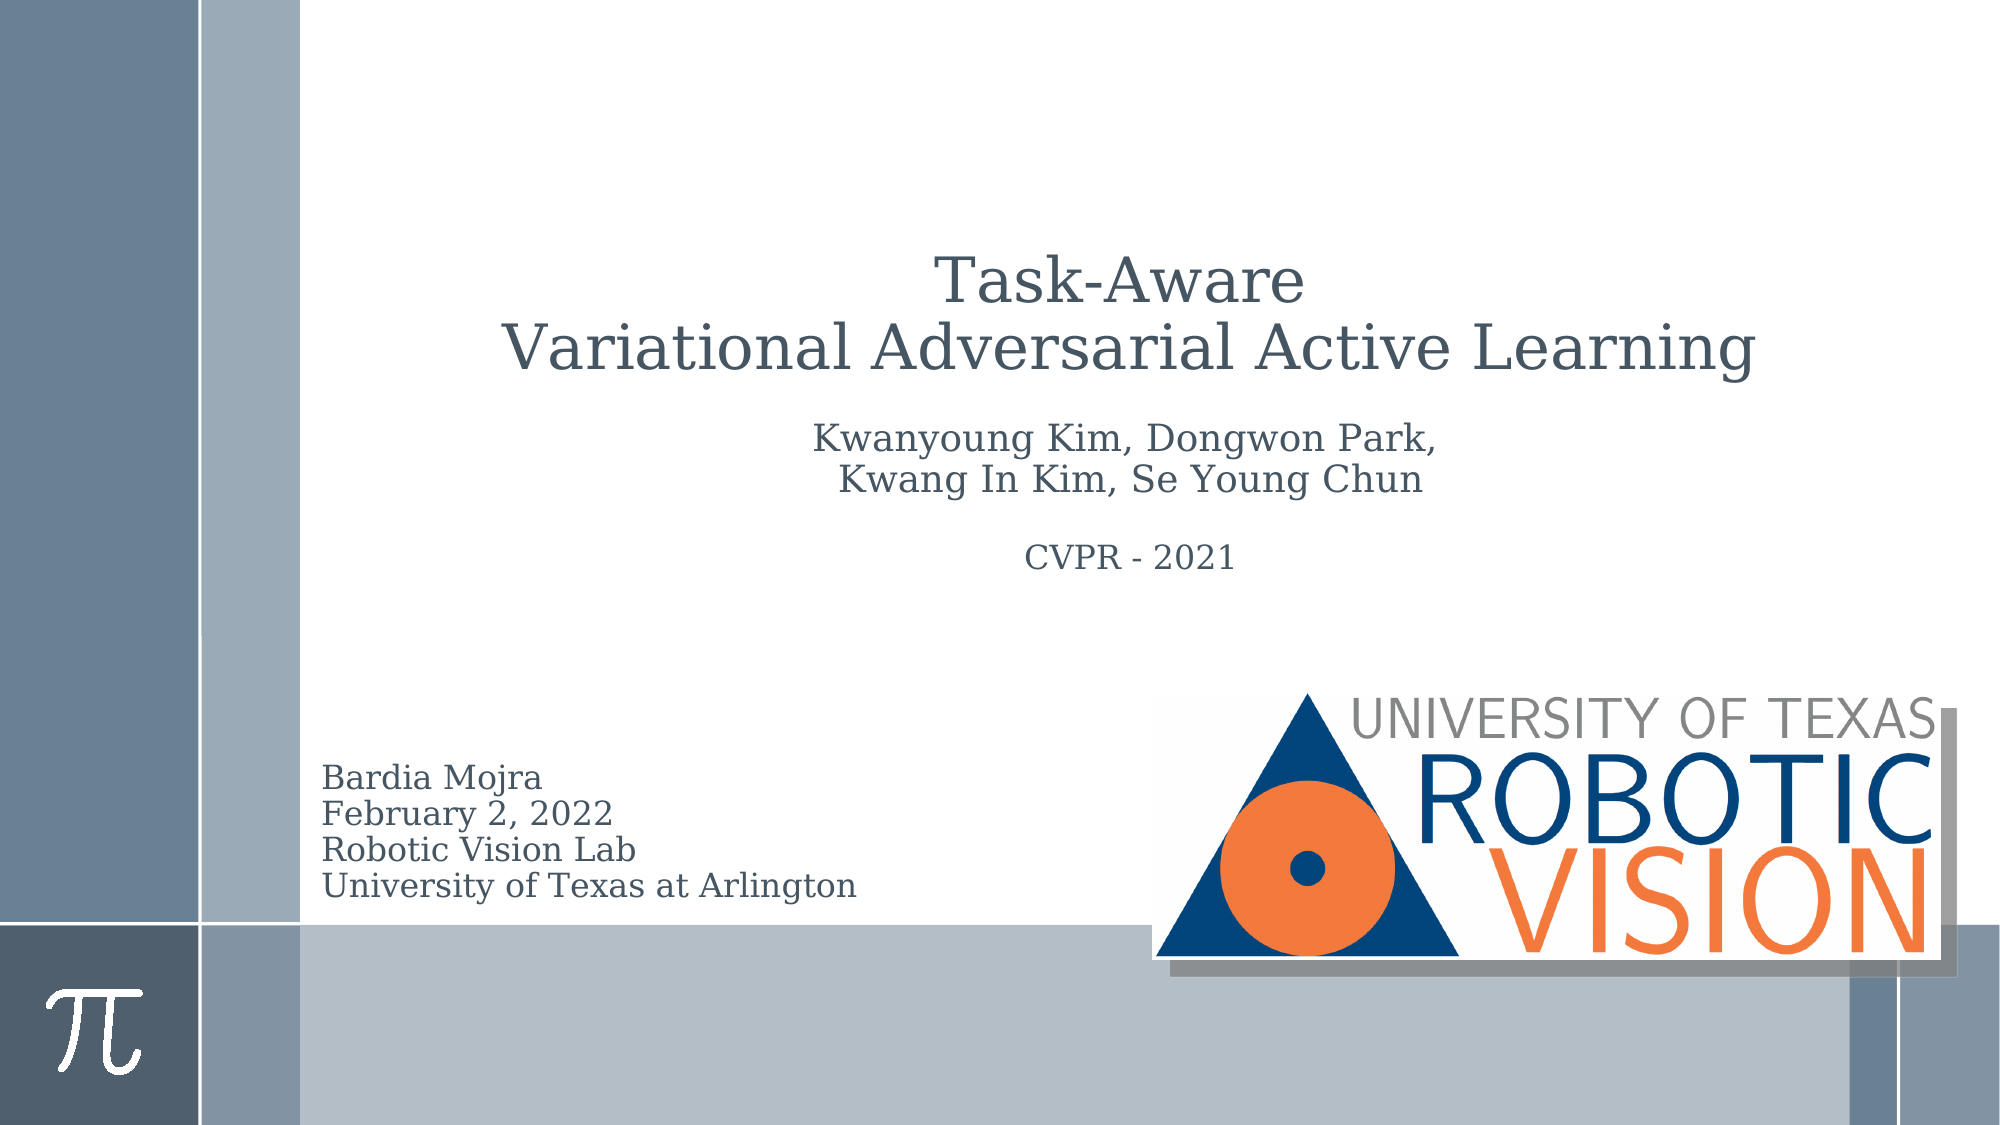

Task-Aware
Variational Adversarial Active Learning
Kwanyoung Kim, Dongwon Park,
Kwang In Kim, Se Young Chun
CVPR - 2021
Bardia Mojra
February 2, 2022
Robotic Vision Lab
University of Texas at Arlington